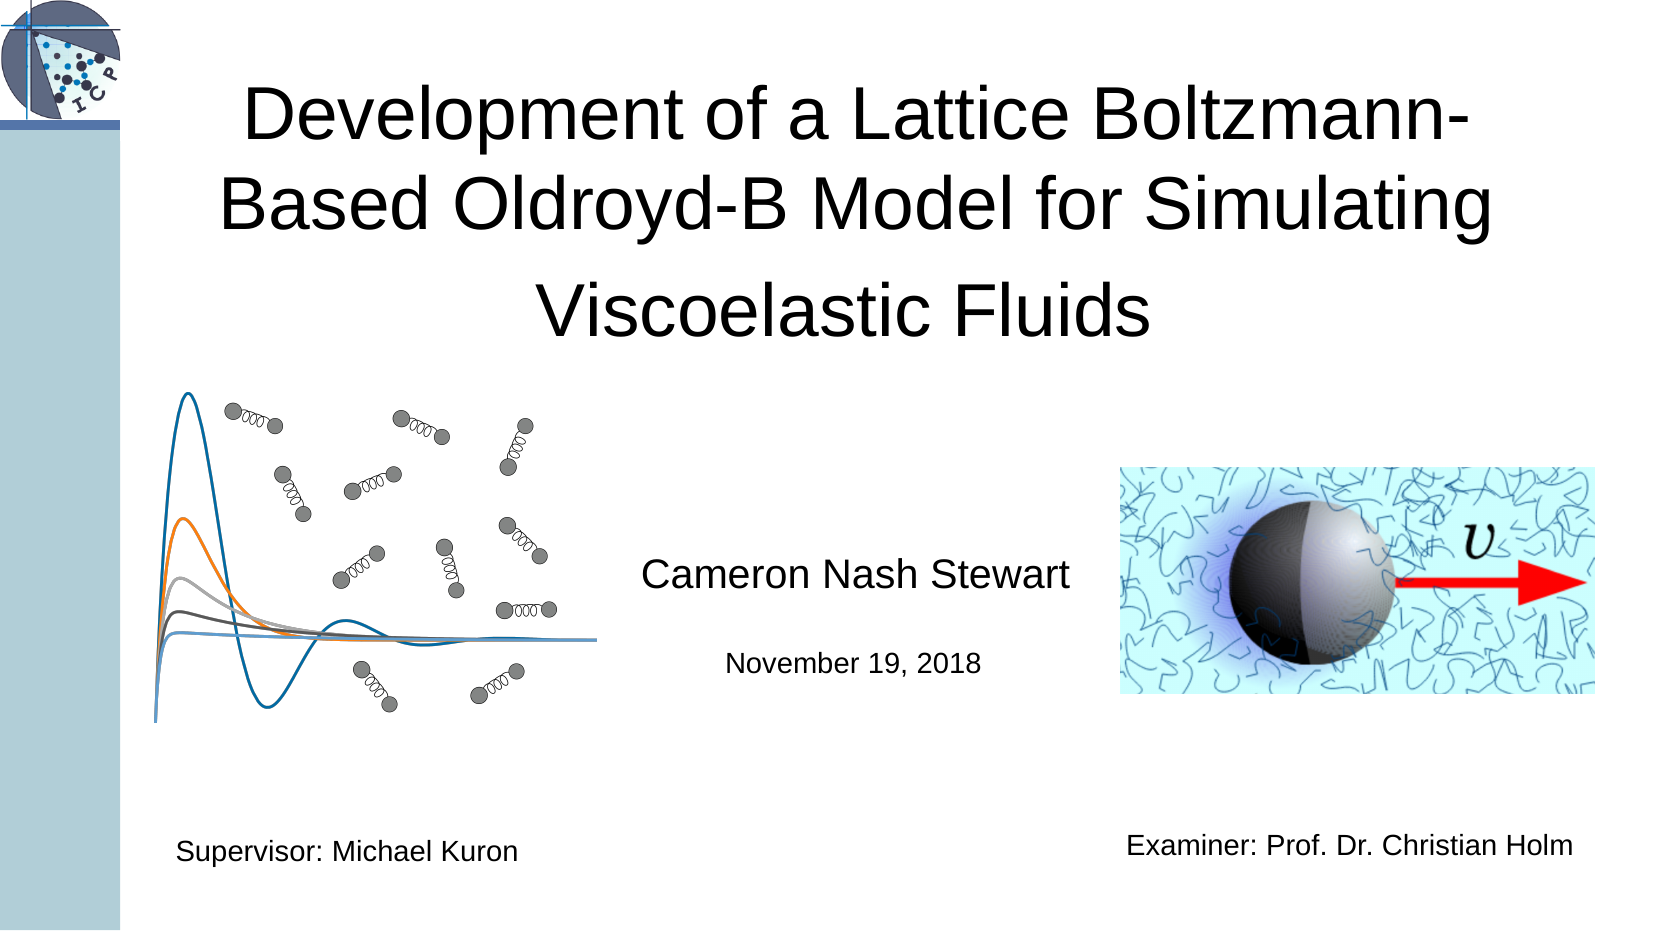

# Development of a Lattice Boltzmann-Based Oldroyd-B Model for Simulating Viscoelastic Fluids
Cameron Nash Stewart
November 19, 2018
Examiner: Prof. Dr. Christian Holm
Supervisor: Michael Kuron